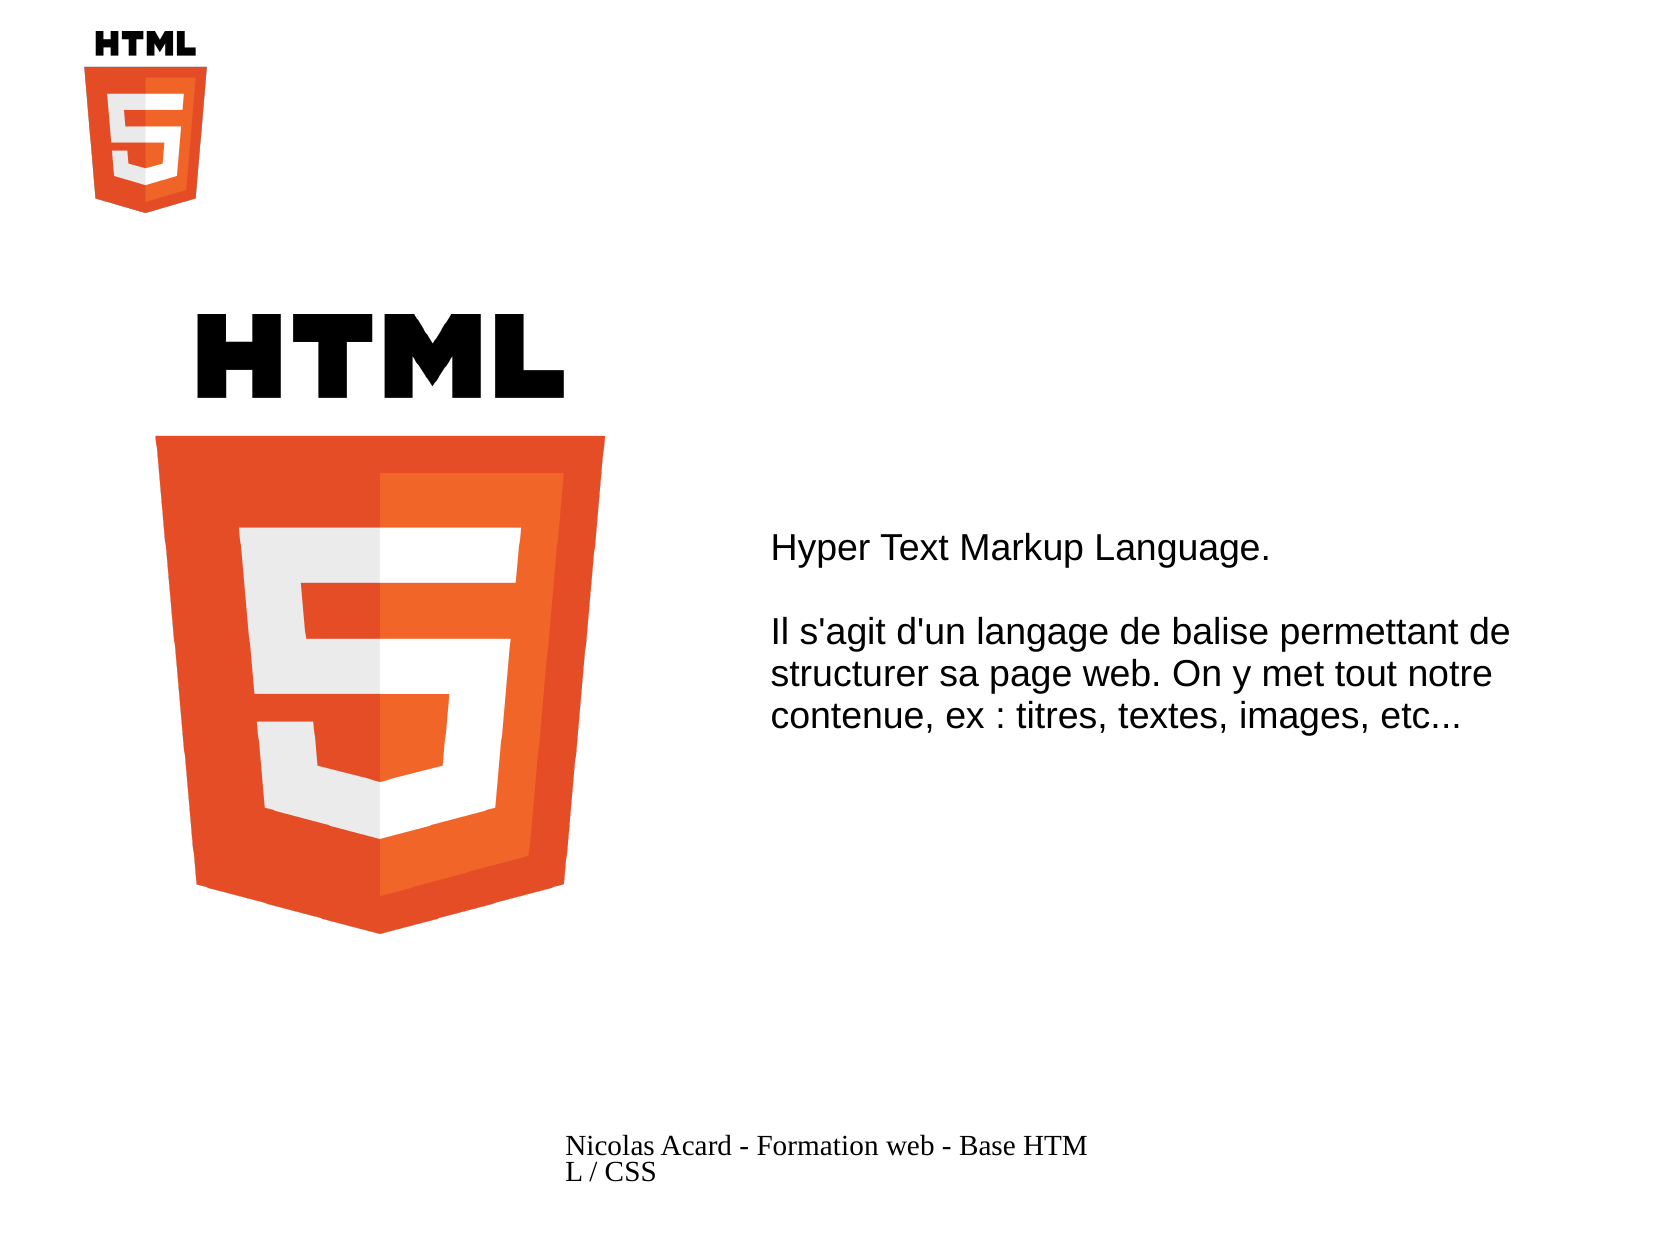

Hyper Text Markup Language.
Il s'agit d'un langage de balise permettant de structurer sa page web. On y met tout notre contenue, ex : titres, textes, images, etc...
Nicolas Acard - Formation web - Base HTML / CSS